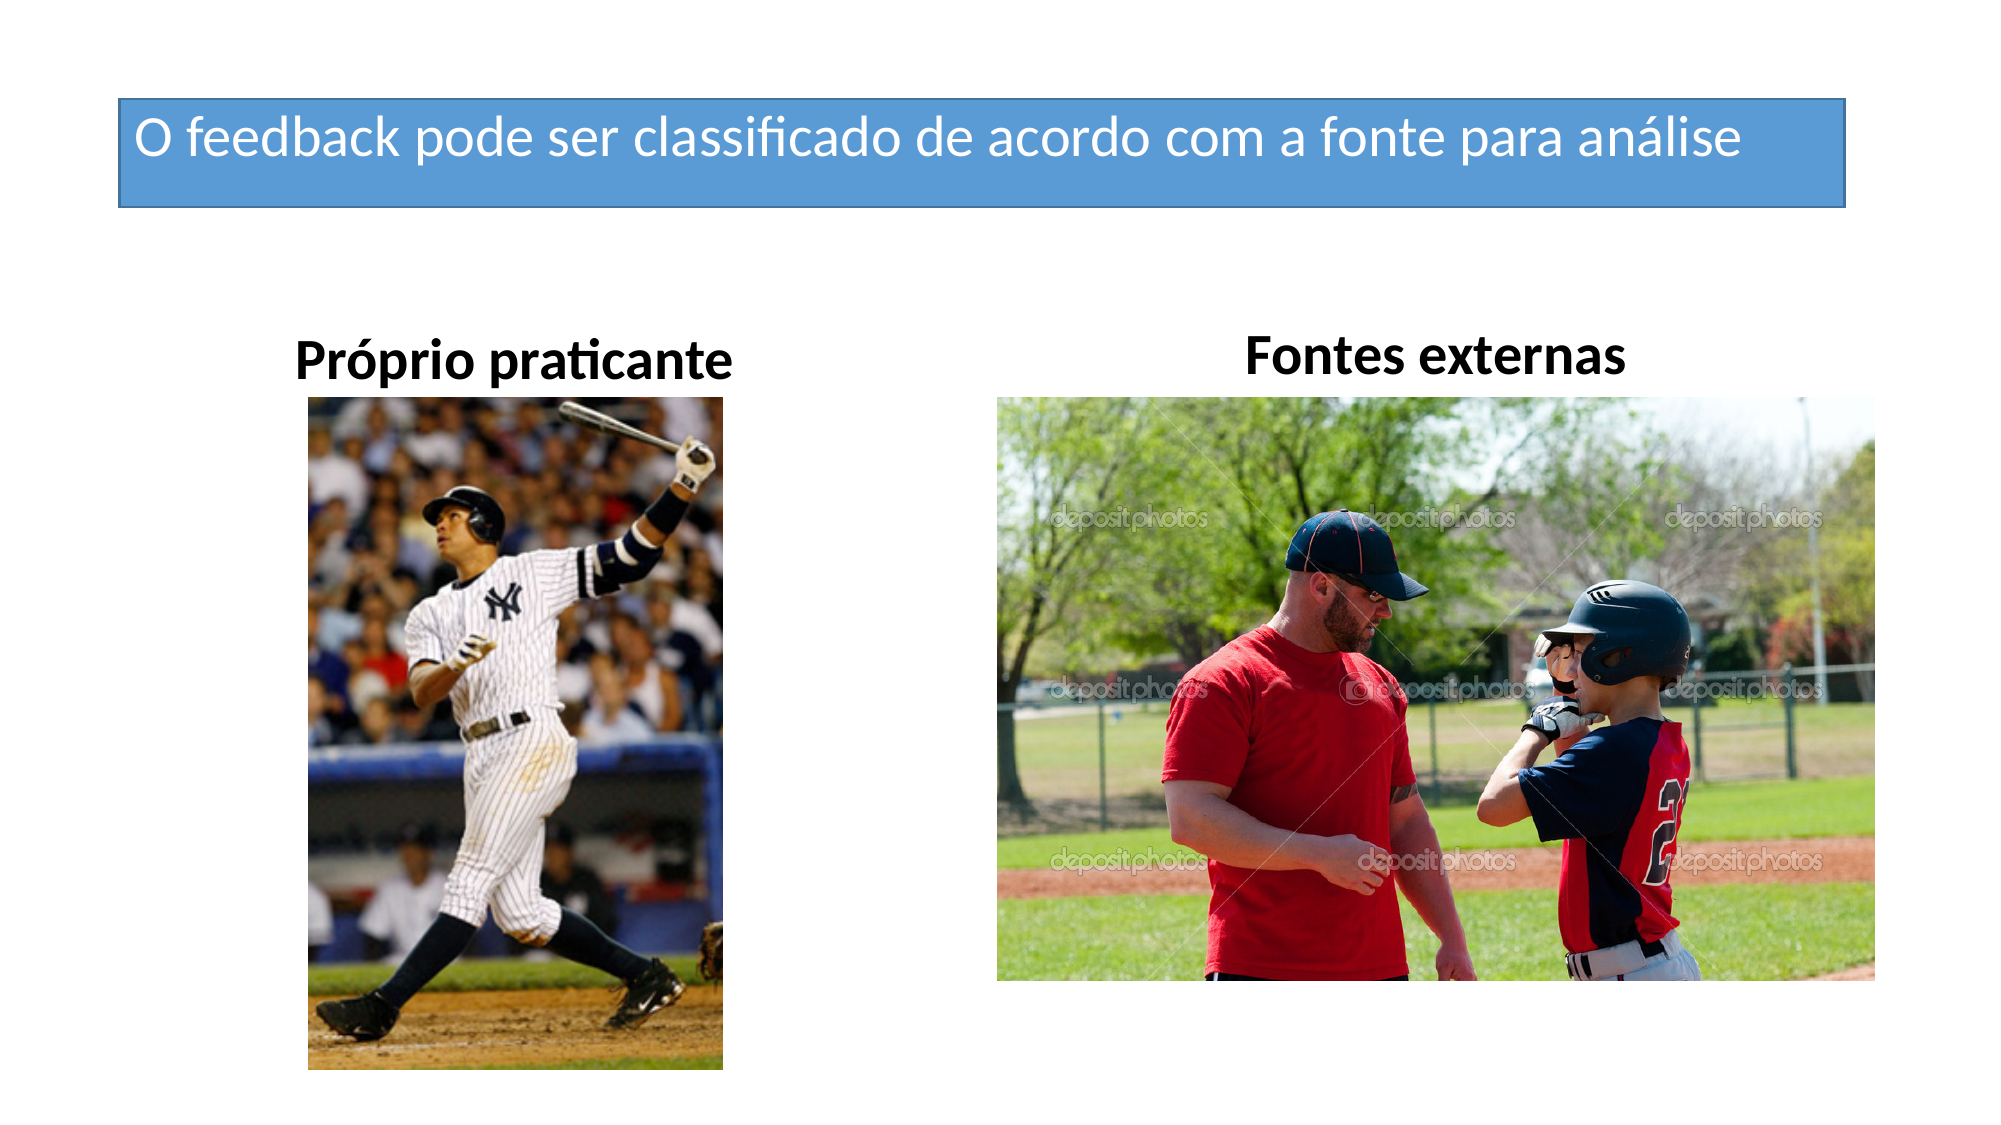

# O feedback pode ser classificado de acordo com a fonte para análise
Fontes externas
Próprio praticante